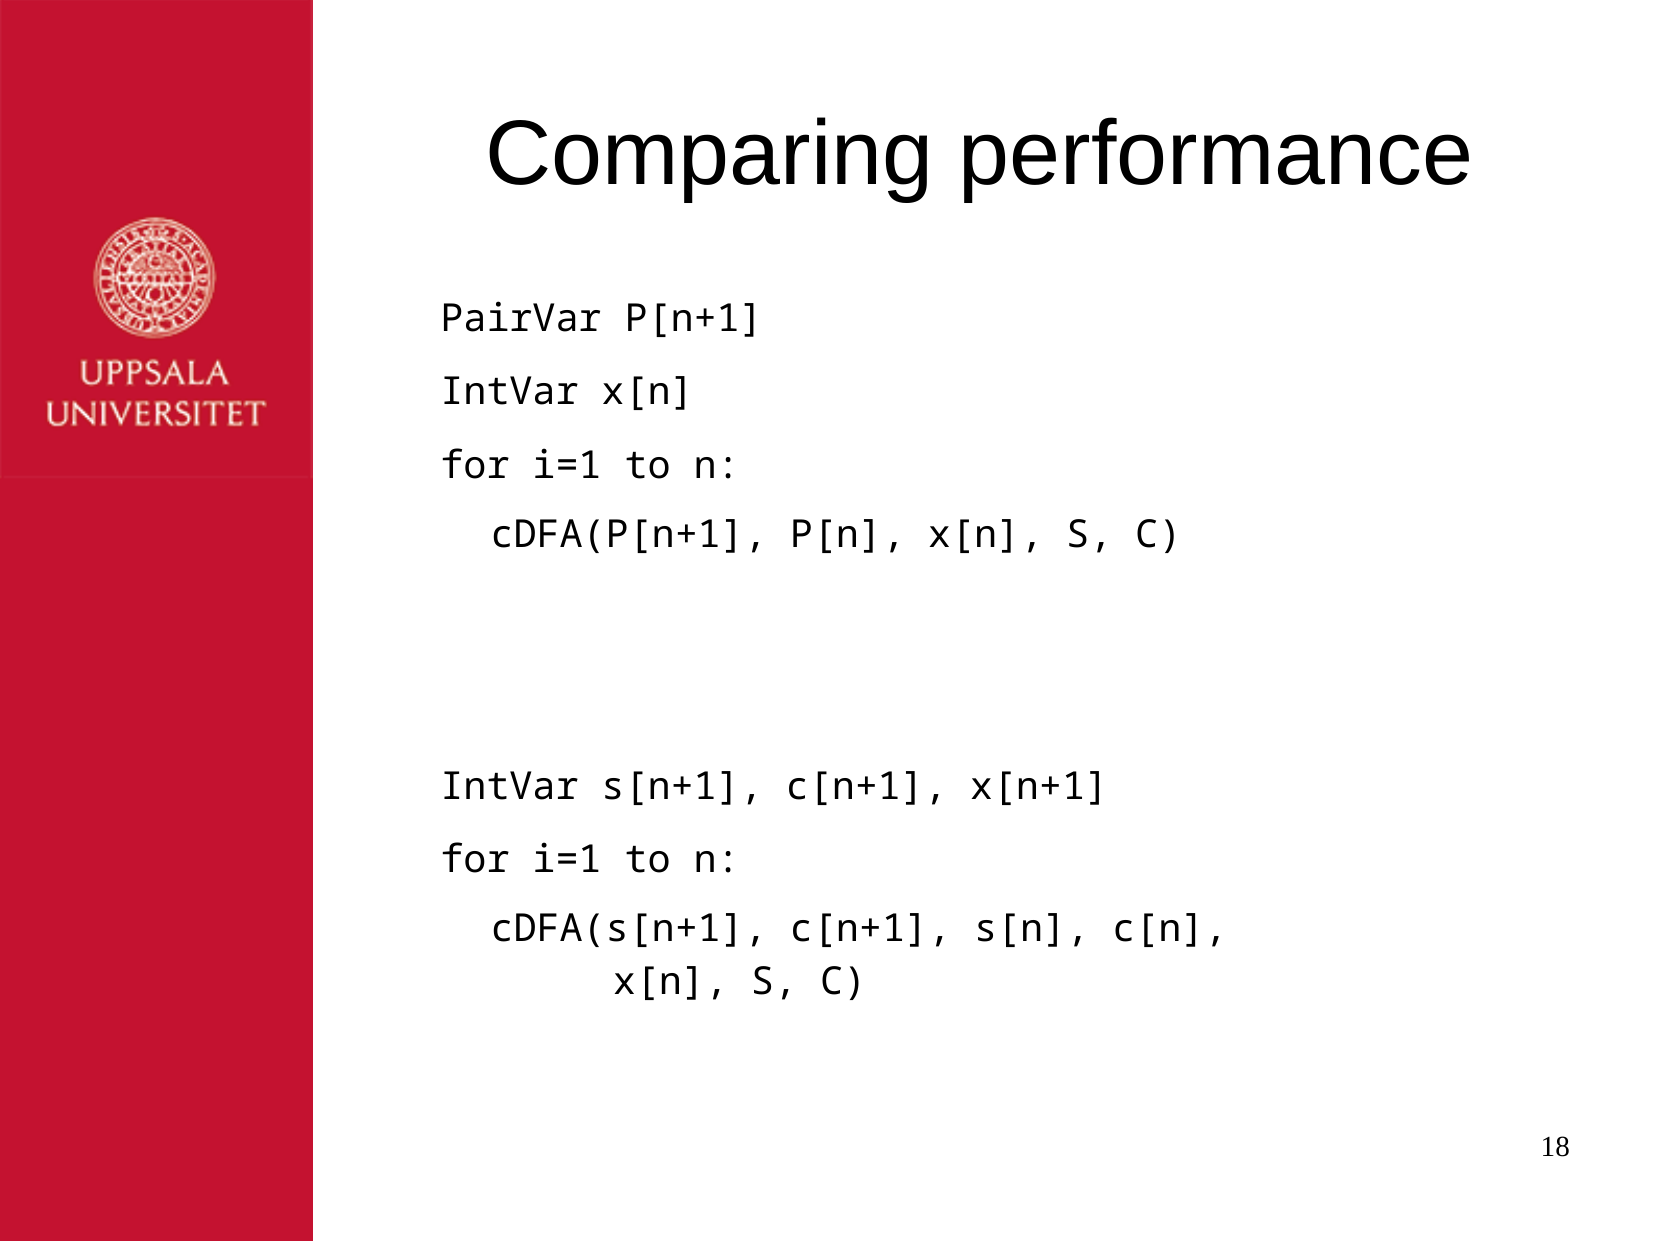

# Comparing performance
PairVar P[n+1]
IntVar x[n]
for i=1 to n:
cDFA(P[n+1], P[n], x[n], S, C)
IntVar s[n+1], c[n+1], x[n+1]
for i=1 to n:
cDFA(s[n+1], c[n+1], s[n], c[n],
		 x[n], S, C)
18